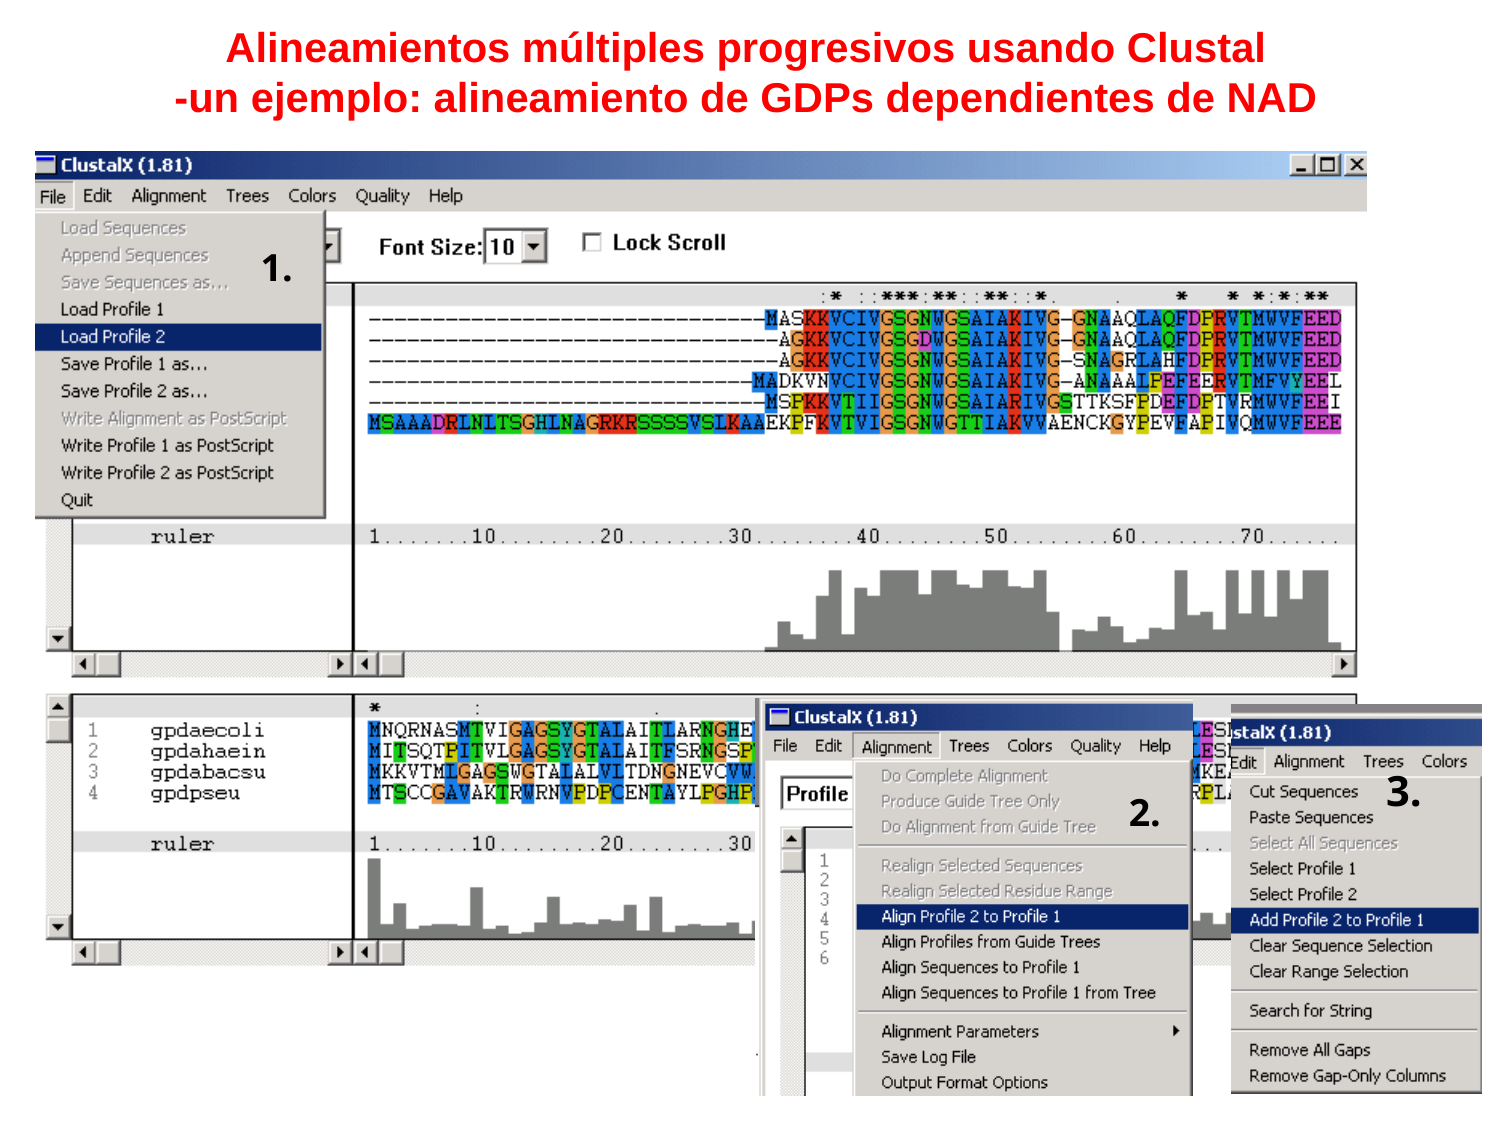

Alineamientos múltiples progresivos usando Clustal
-un ejemplo: alineamiento de GDPs dependientes de NAD
1.
2.
3.